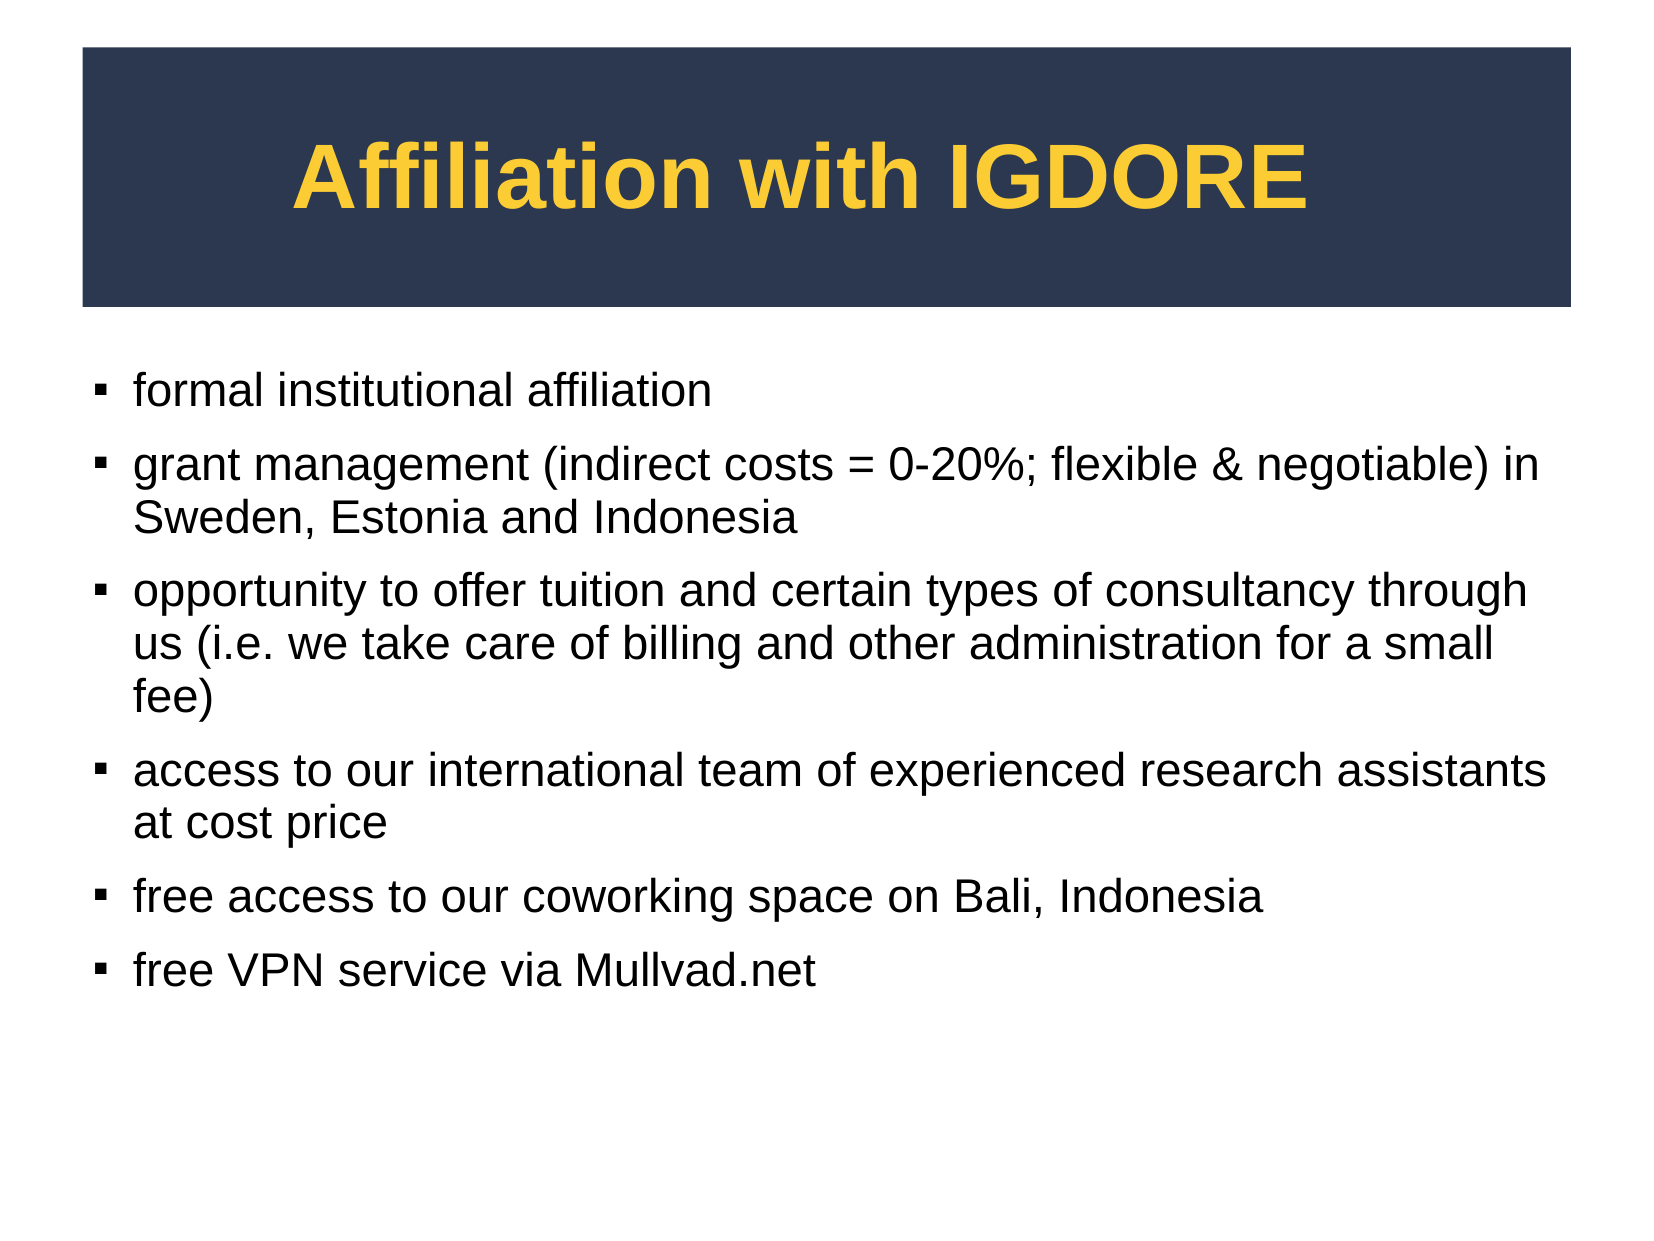

Affiliation with IGDORE
#
formal institutional affiliation
grant management (indirect costs = 0-20%; flexible & negotiable) in Sweden, Estonia and Indonesia
opportunity to offer tuition and certain types of consultancy through us (i.e. we take care of billing and other administration for a small fee)
access to our international team of experienced research assistants at cost price
free access to our coworking space on Bali, Indonesia
free VPN service via Mullvad.net